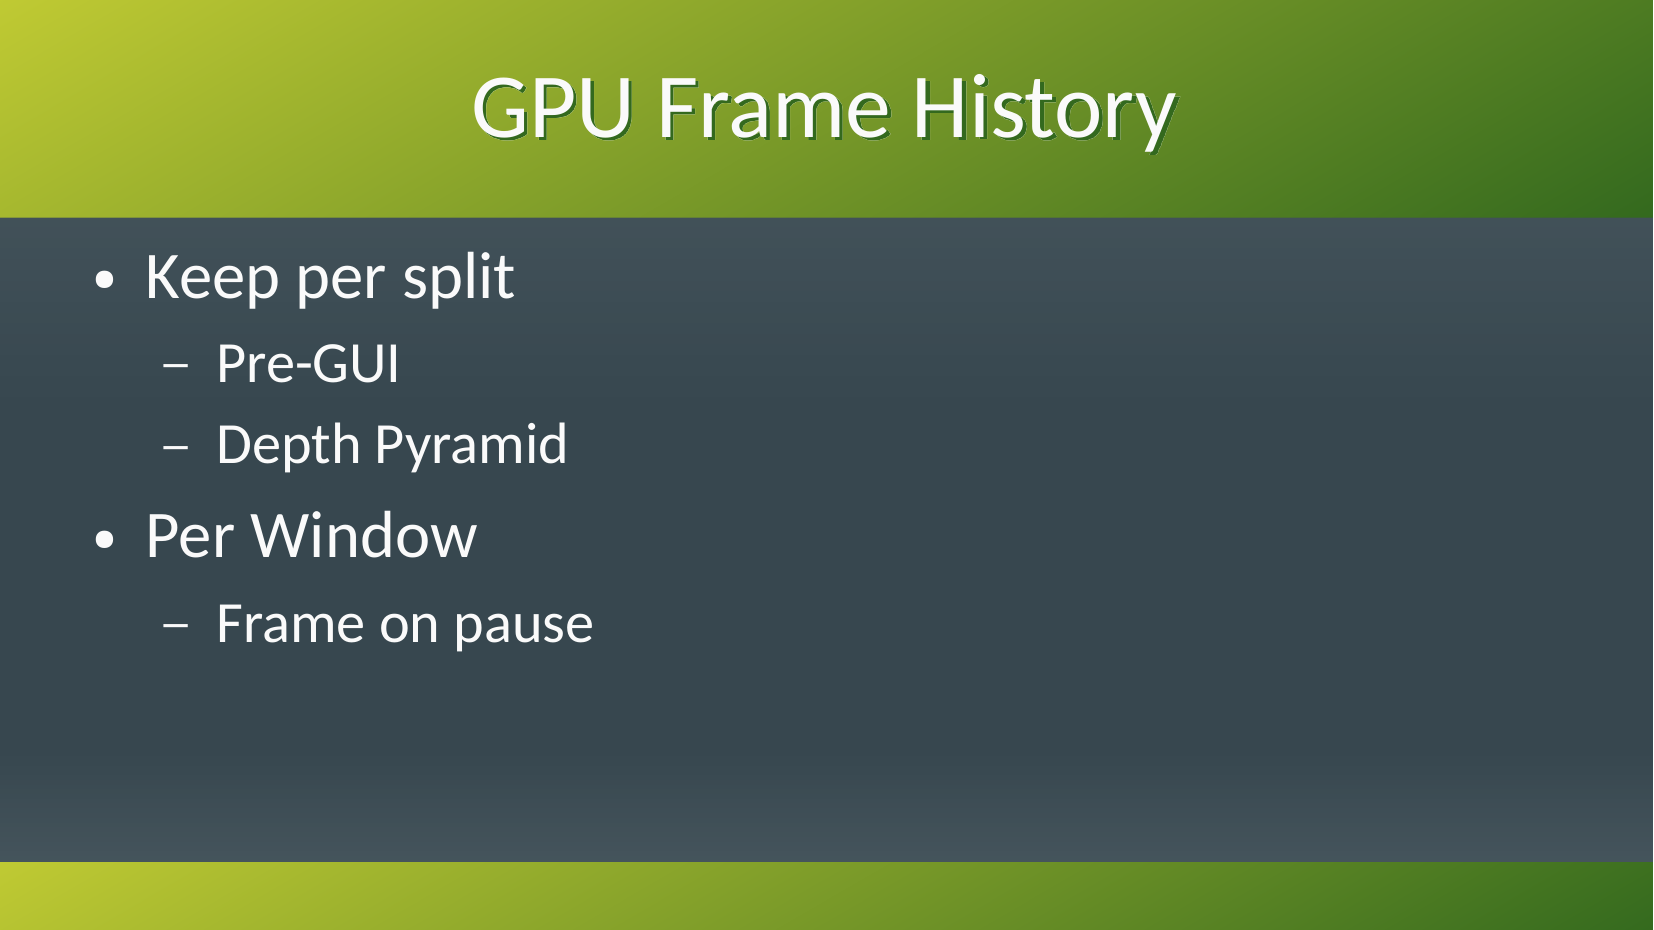

# GPU Frame History
Keep per split
Pre-GUI
Depth Pyramid
Per Window
Frame on pause